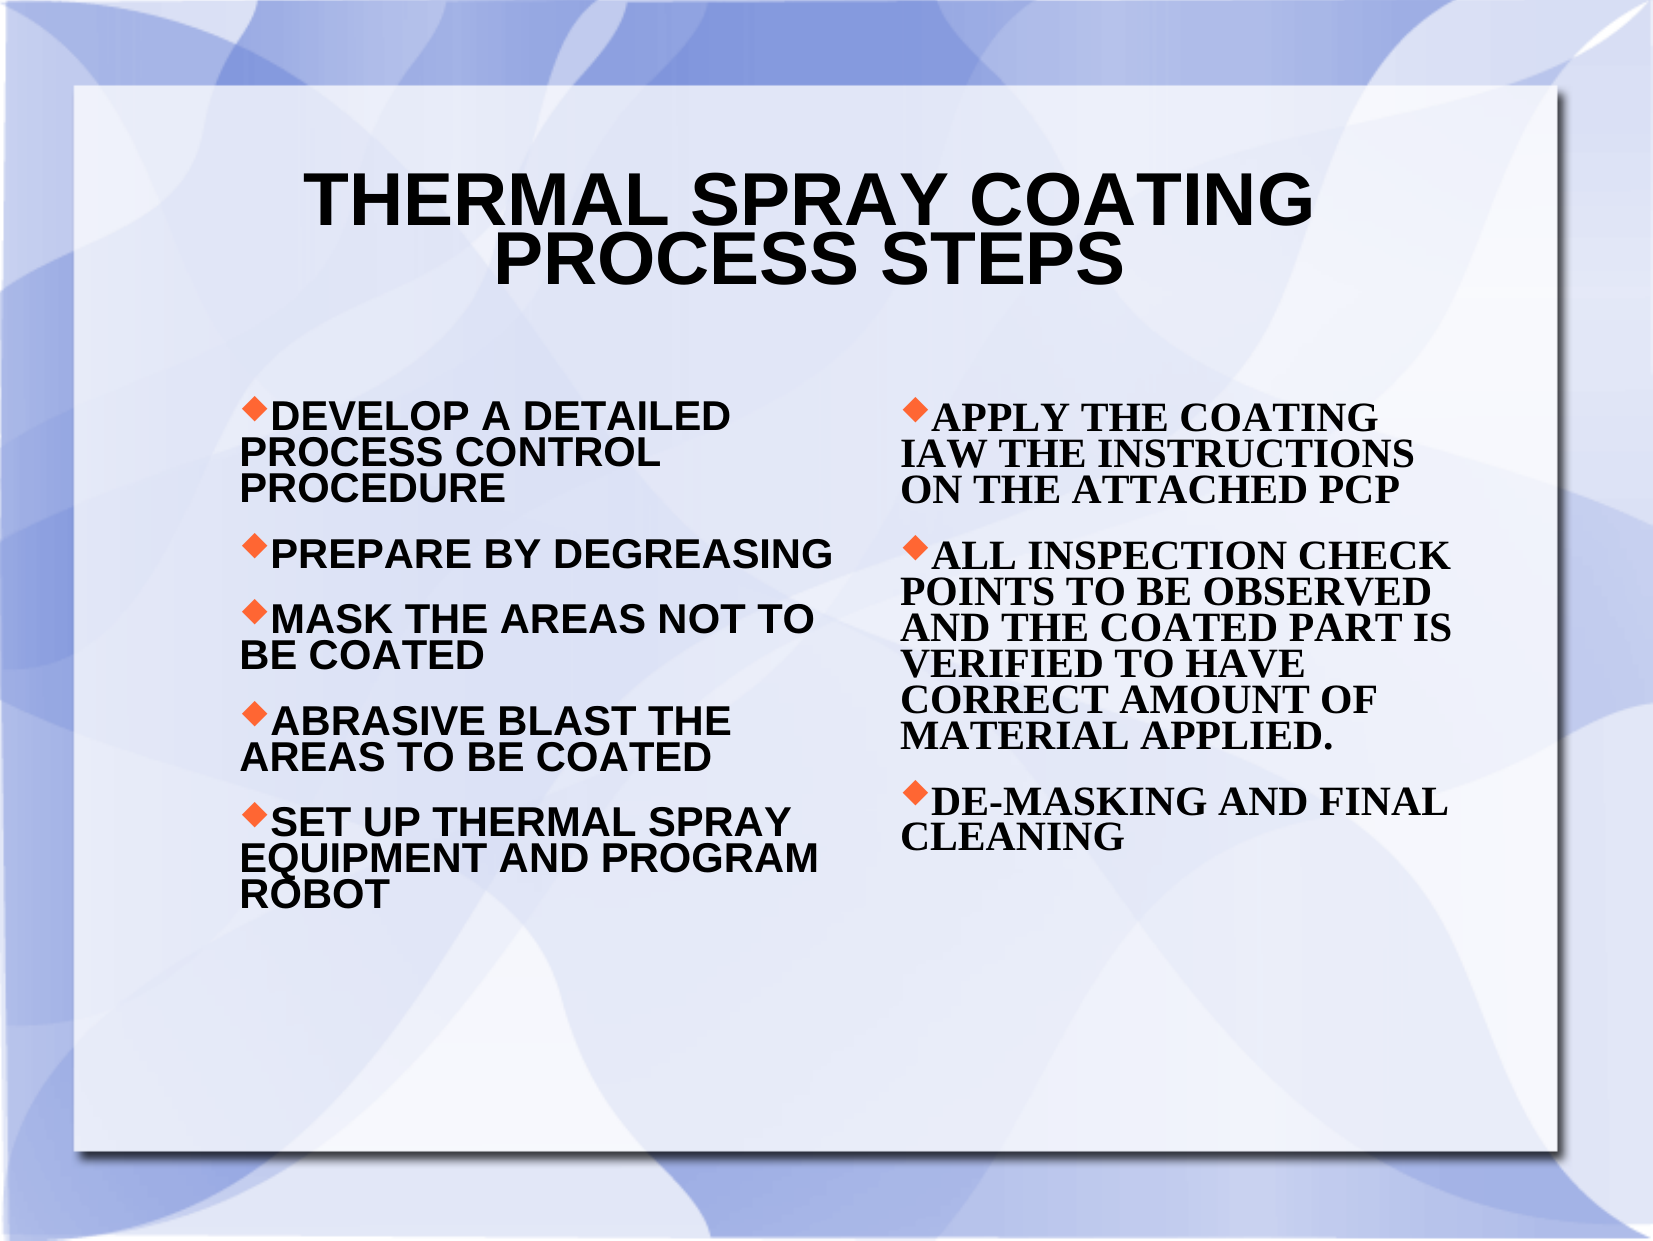

# THERMAL SPRAY COATING PROCESS STEPS
DEVELOP A DETAILED PROCESS CONTROL PROCEDURE
PREPARE BY DEGREASING
MASK THE AREAS NOT TO BE COATED
ABRASIVE BLAST THE AREAS TO BE COATED
SET UP THERMAL SPRAY EQUIPMENT AND PROGRAM ROBOT
APPLY THE COATING IAW THE INSTRUCTIONS ON THE ATTACHED PCP
ALL INSPECTION CHECK POINTS TO BE OBSERVED AND THE COATED PART IS VERIFIED TO HAVE CORRECT AMOUNT OF MATERIAL APPLIED.
DE-MASKING AND FINAL CLEANING